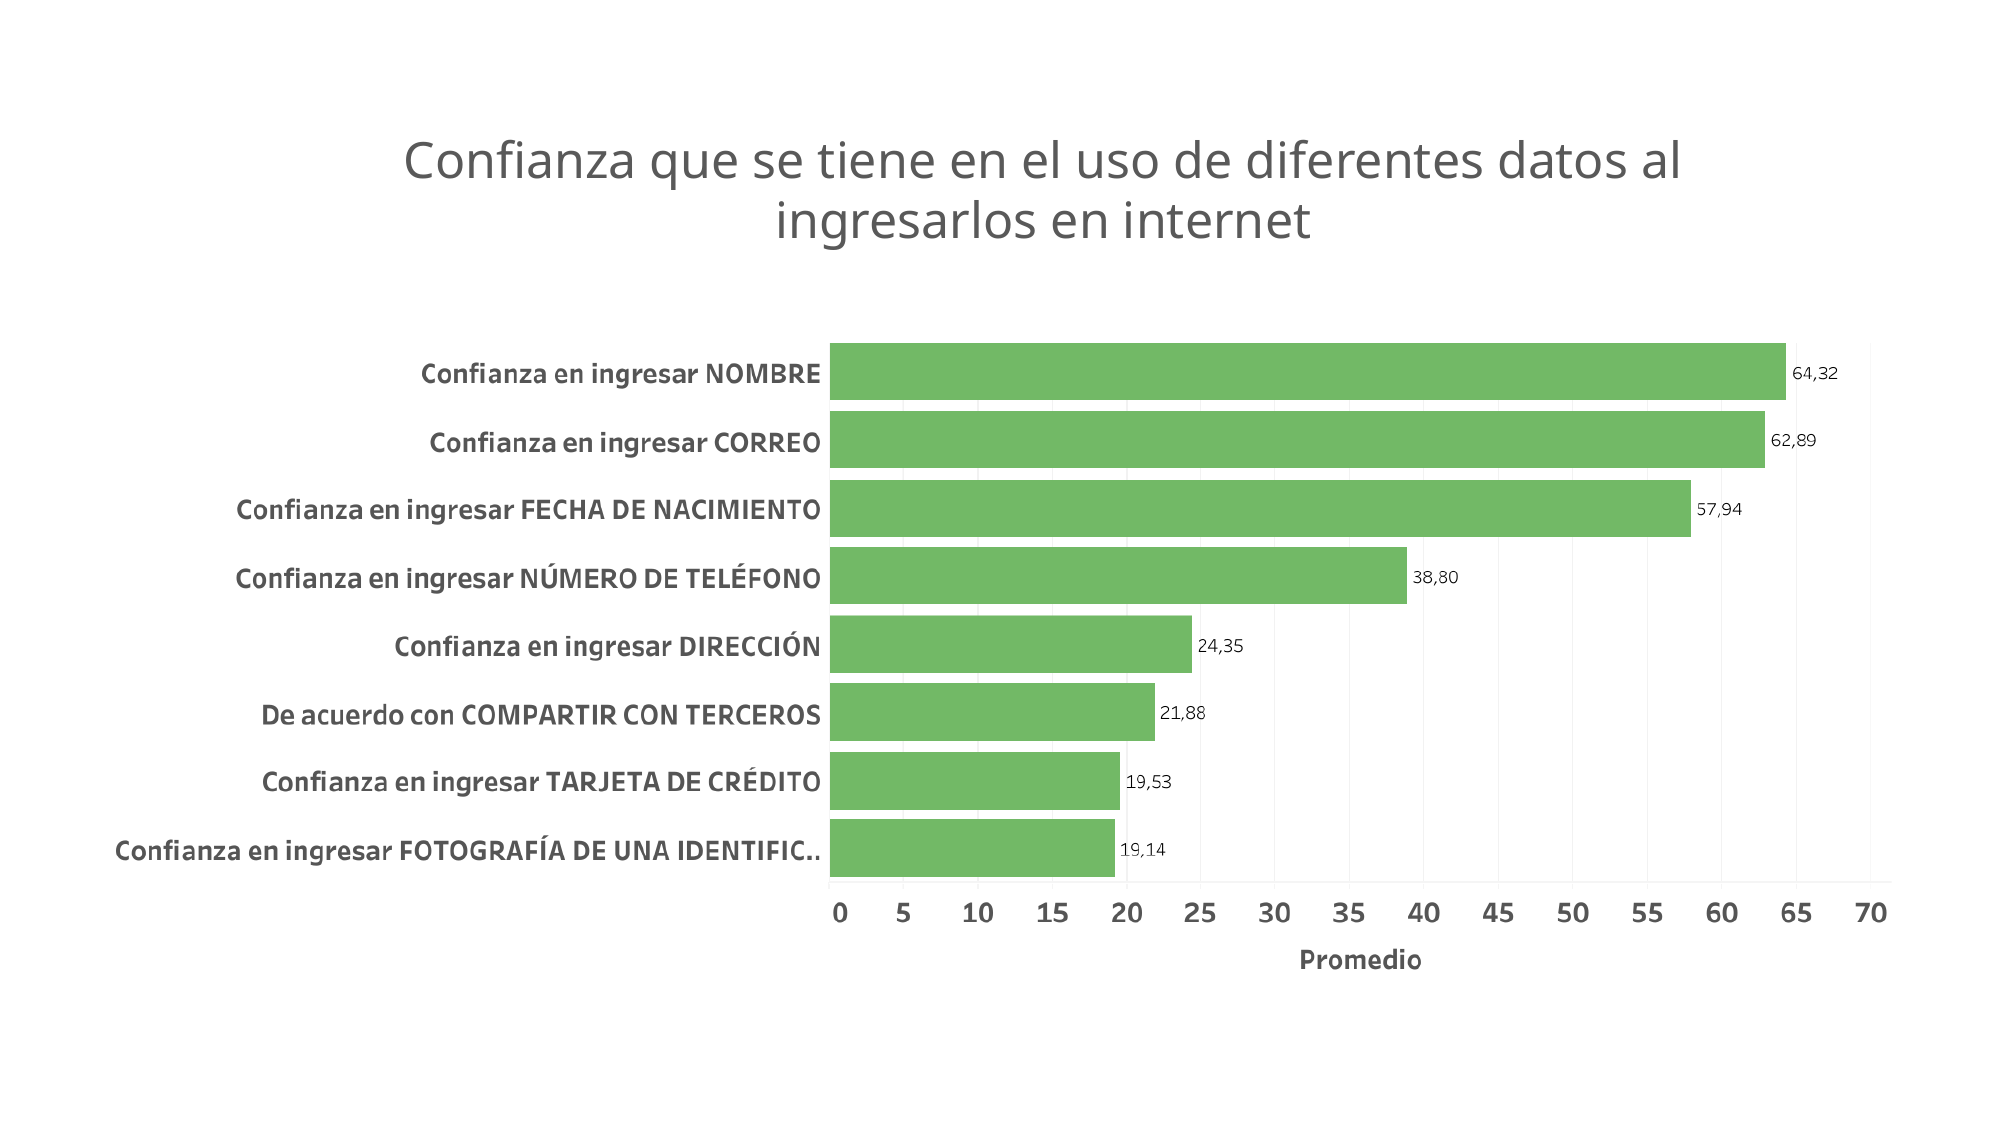

Confianza que se tiene en el uso de diferentes datos al ingresarlos en internet